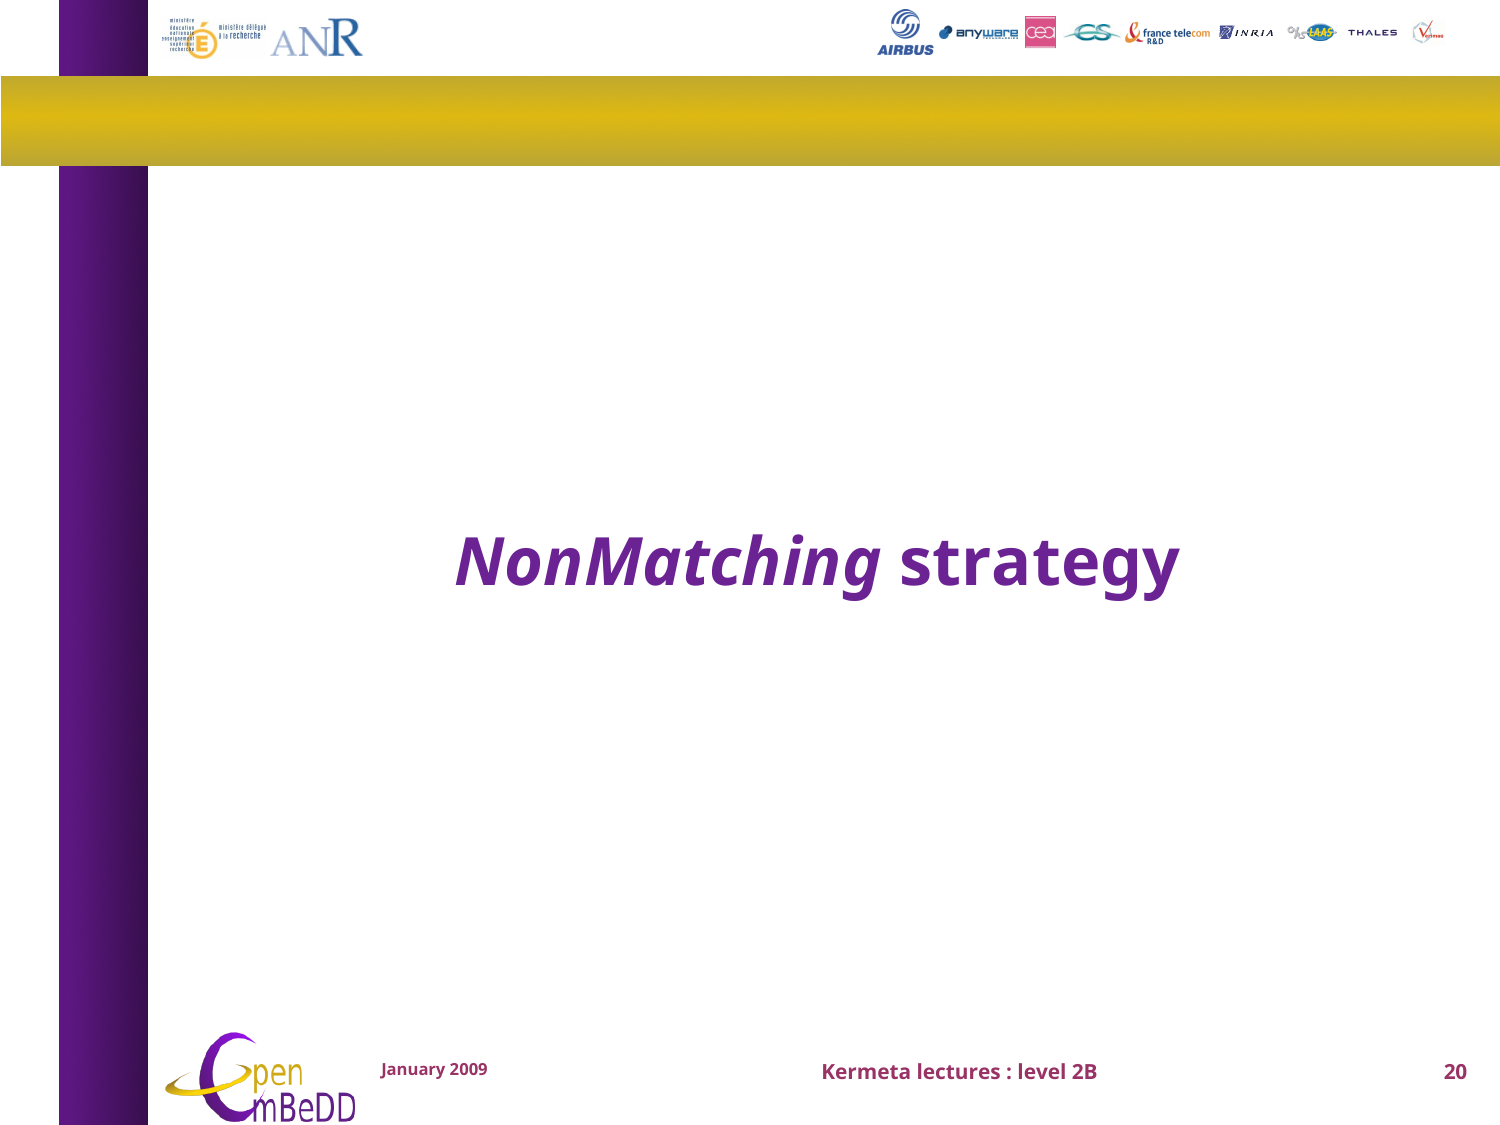

#
NonMatching strategy
Pied de page
Pied de page fixe
20